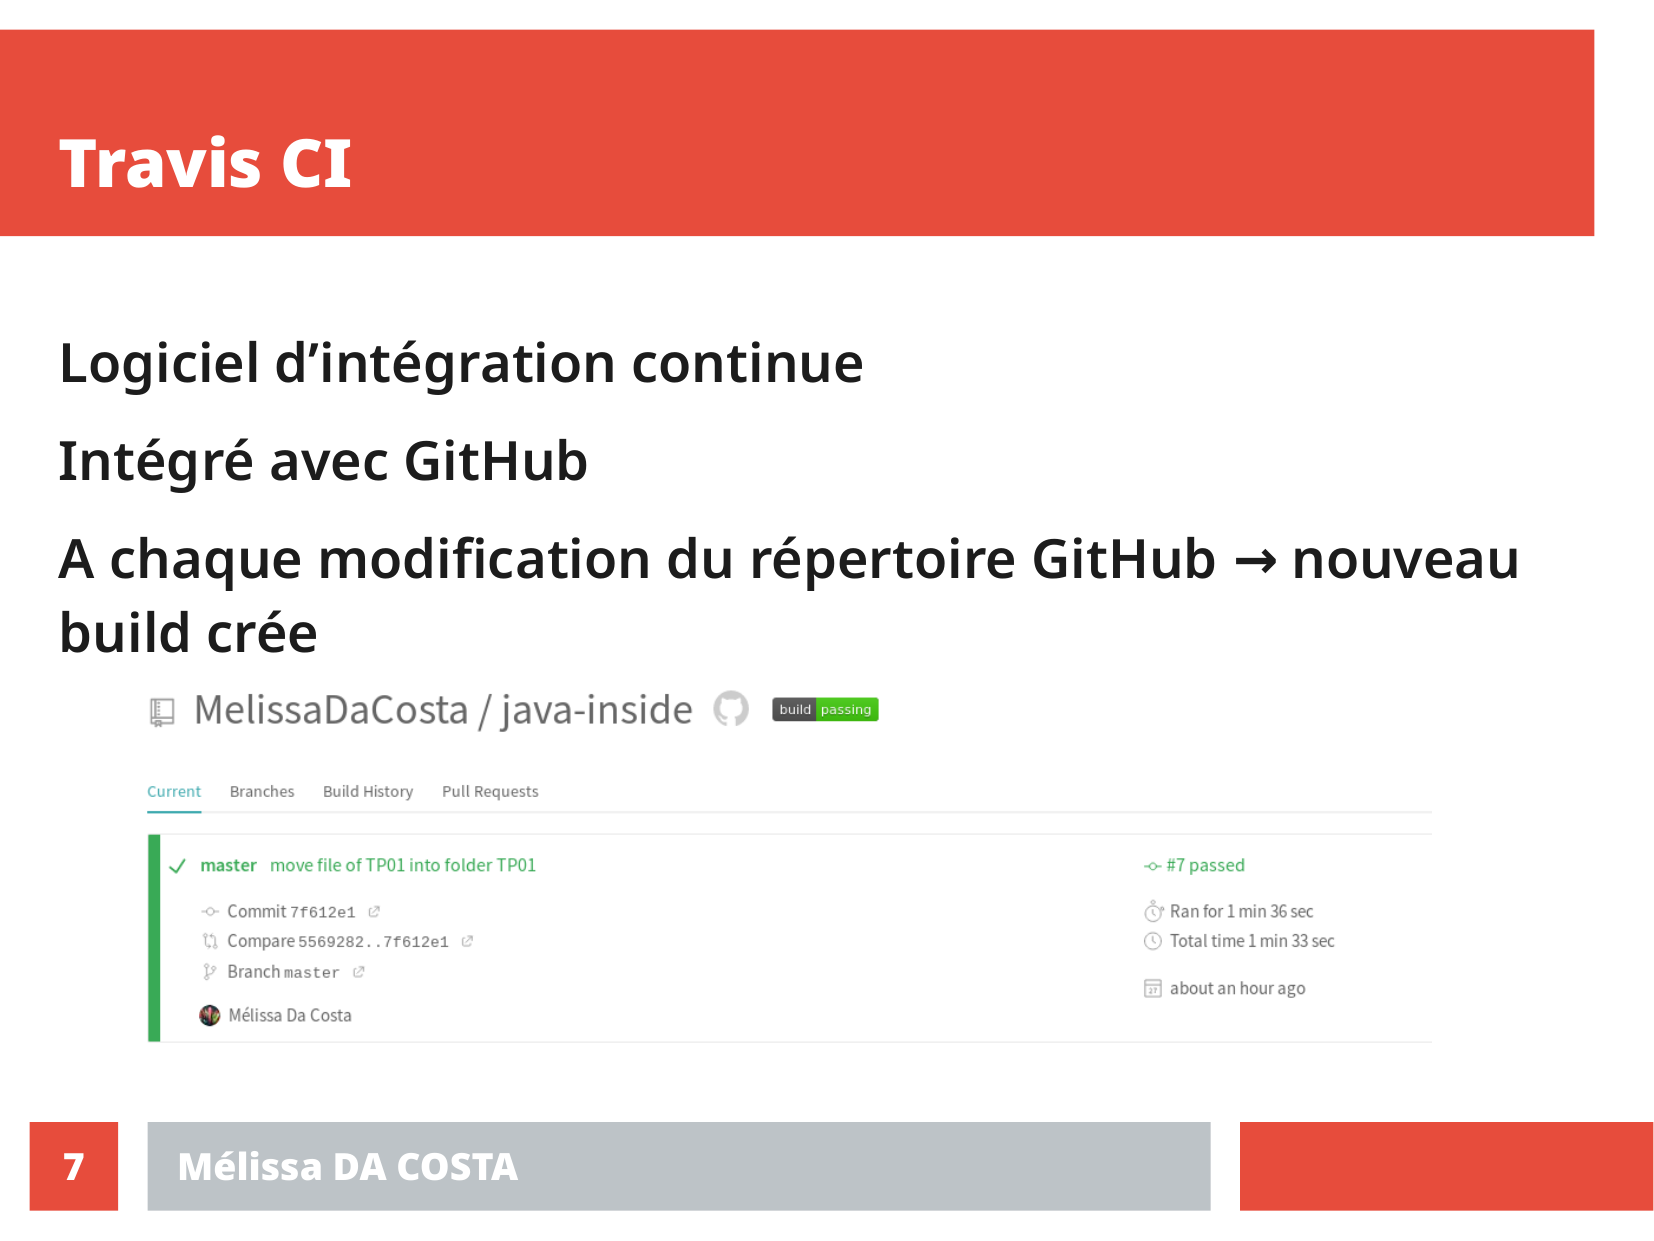

# Travis CI
Logiciel d’intégration continue
Intégré avec GitHub
A chaque modification du répertoire GitHub → nouveau build crée
7
Mélissa DA COSTA